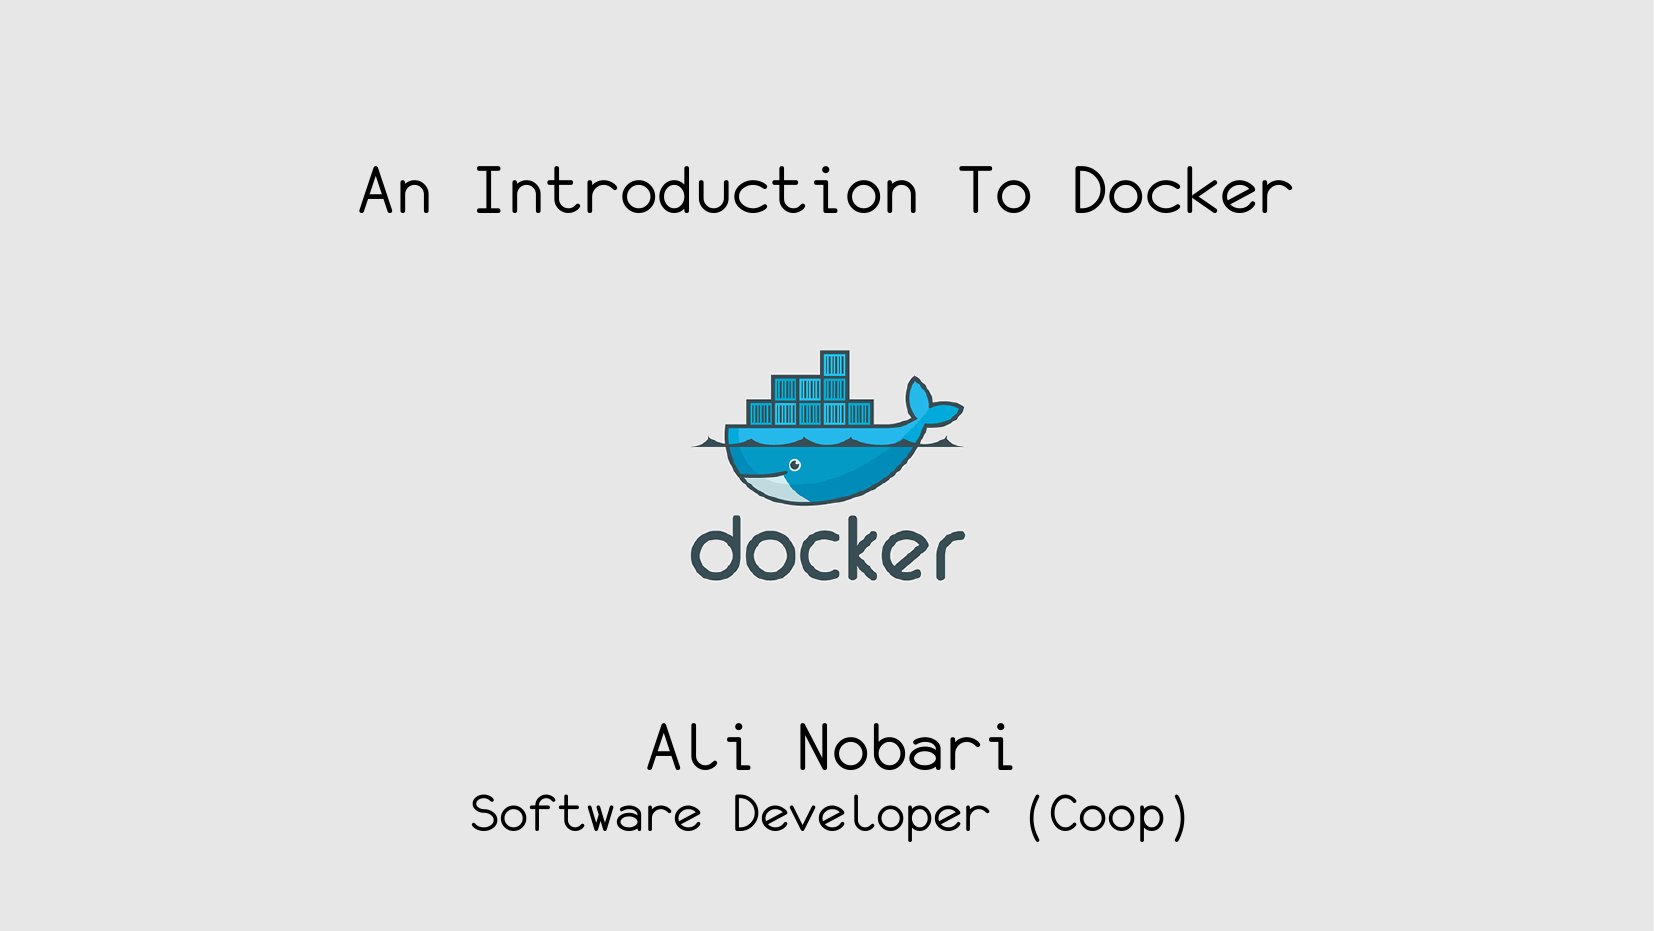

Ali Nobari
Software Developer (Coop)
# An Introduction To Docker